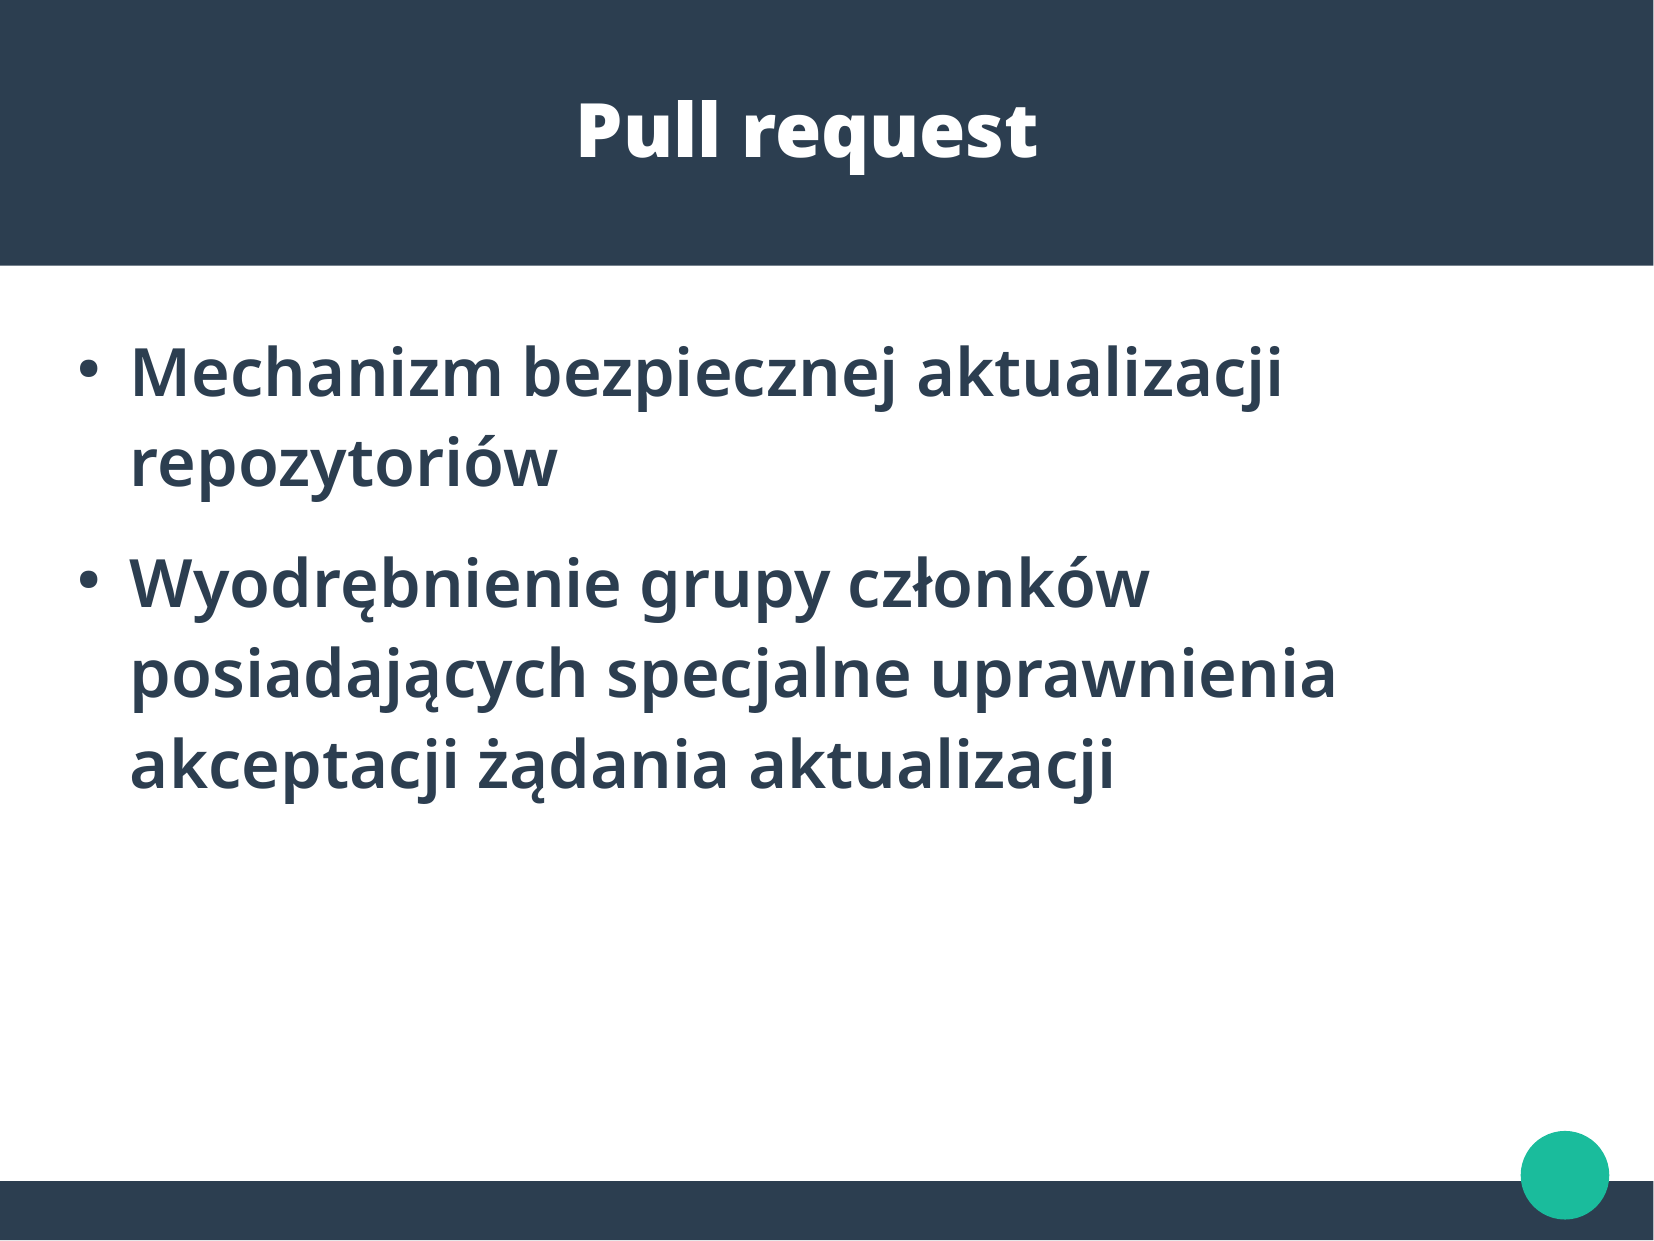

# Pull request
Mechanizm bezpiecznej aktualizacji repozytoriów
Wyodrębnienie grupy członków posiadających specjalne uprawnienia akceptacji żądania aktualizacji